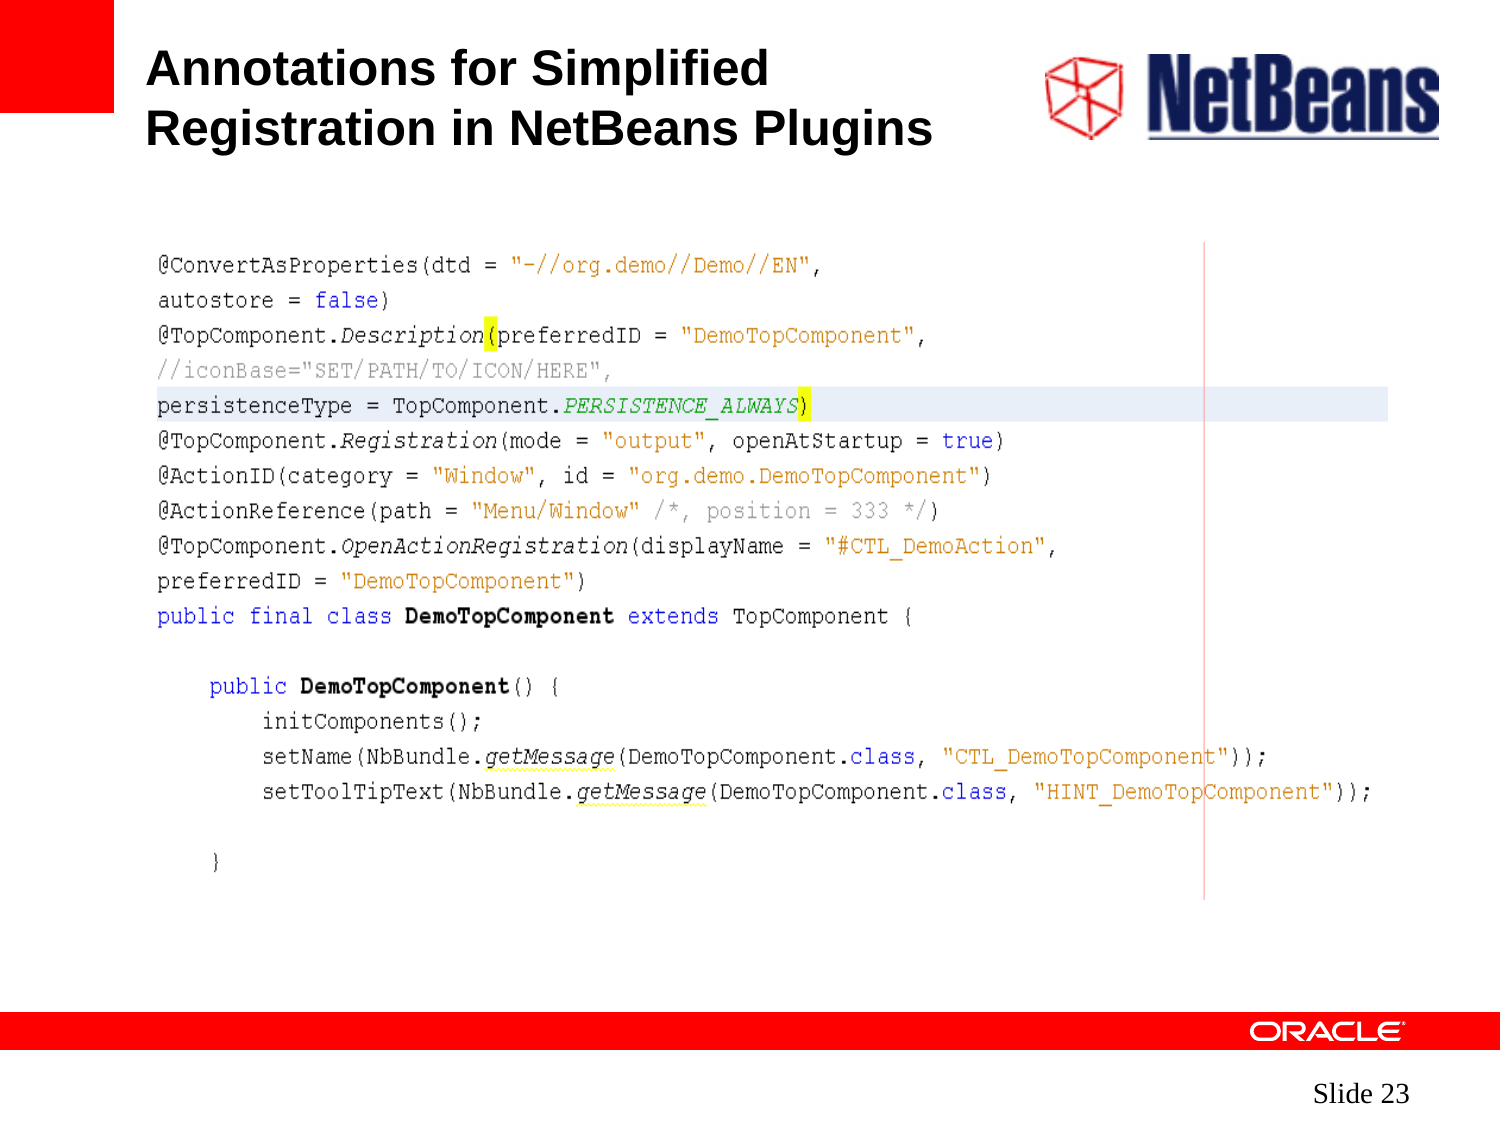

# Annotations for Simplified Registration in NetBeans Plugins